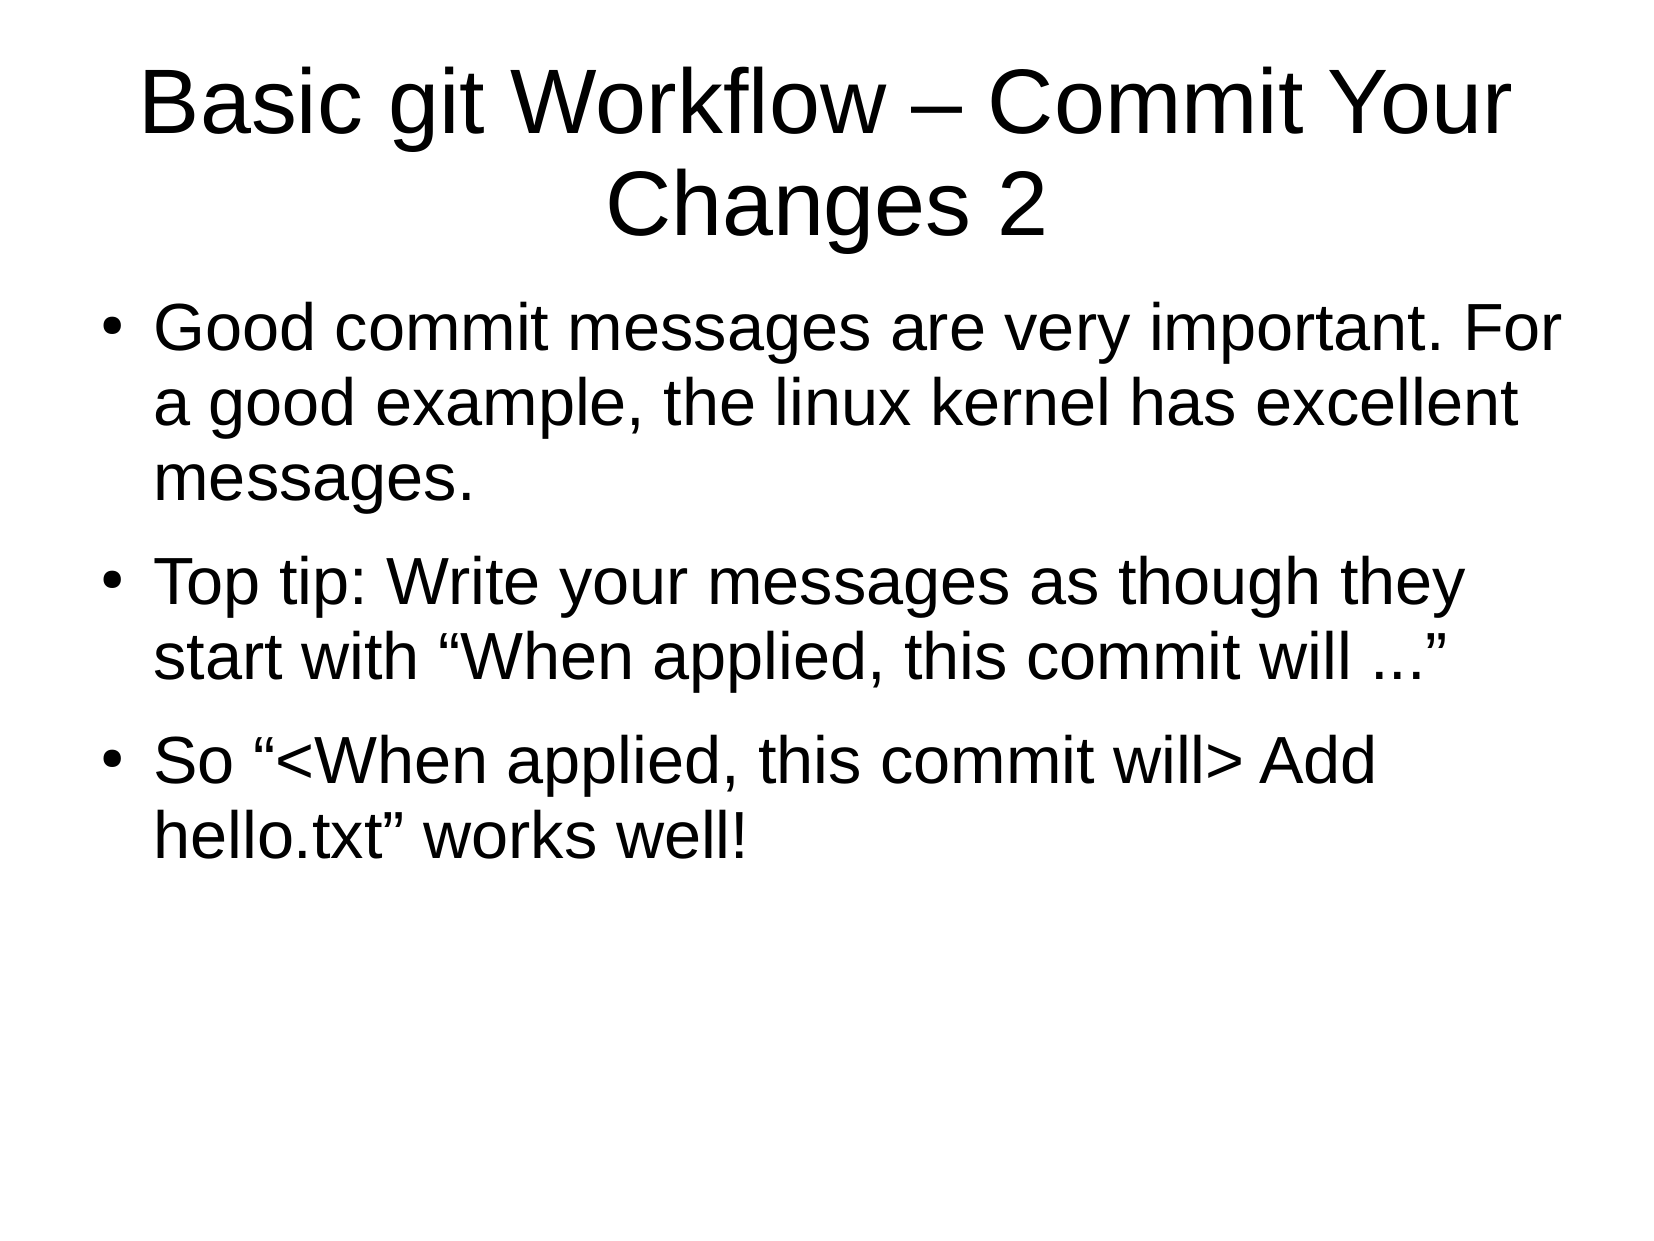

# Basic git Workflow – Commit Your Changes 2
Good commit messages are very important. For a good example, the linux kernel has excellent messages.
Top tip: Write your messages as though they start with “When applied, this commit will ...”
So “<When applied, this commit will> Add hello.txt” works well!